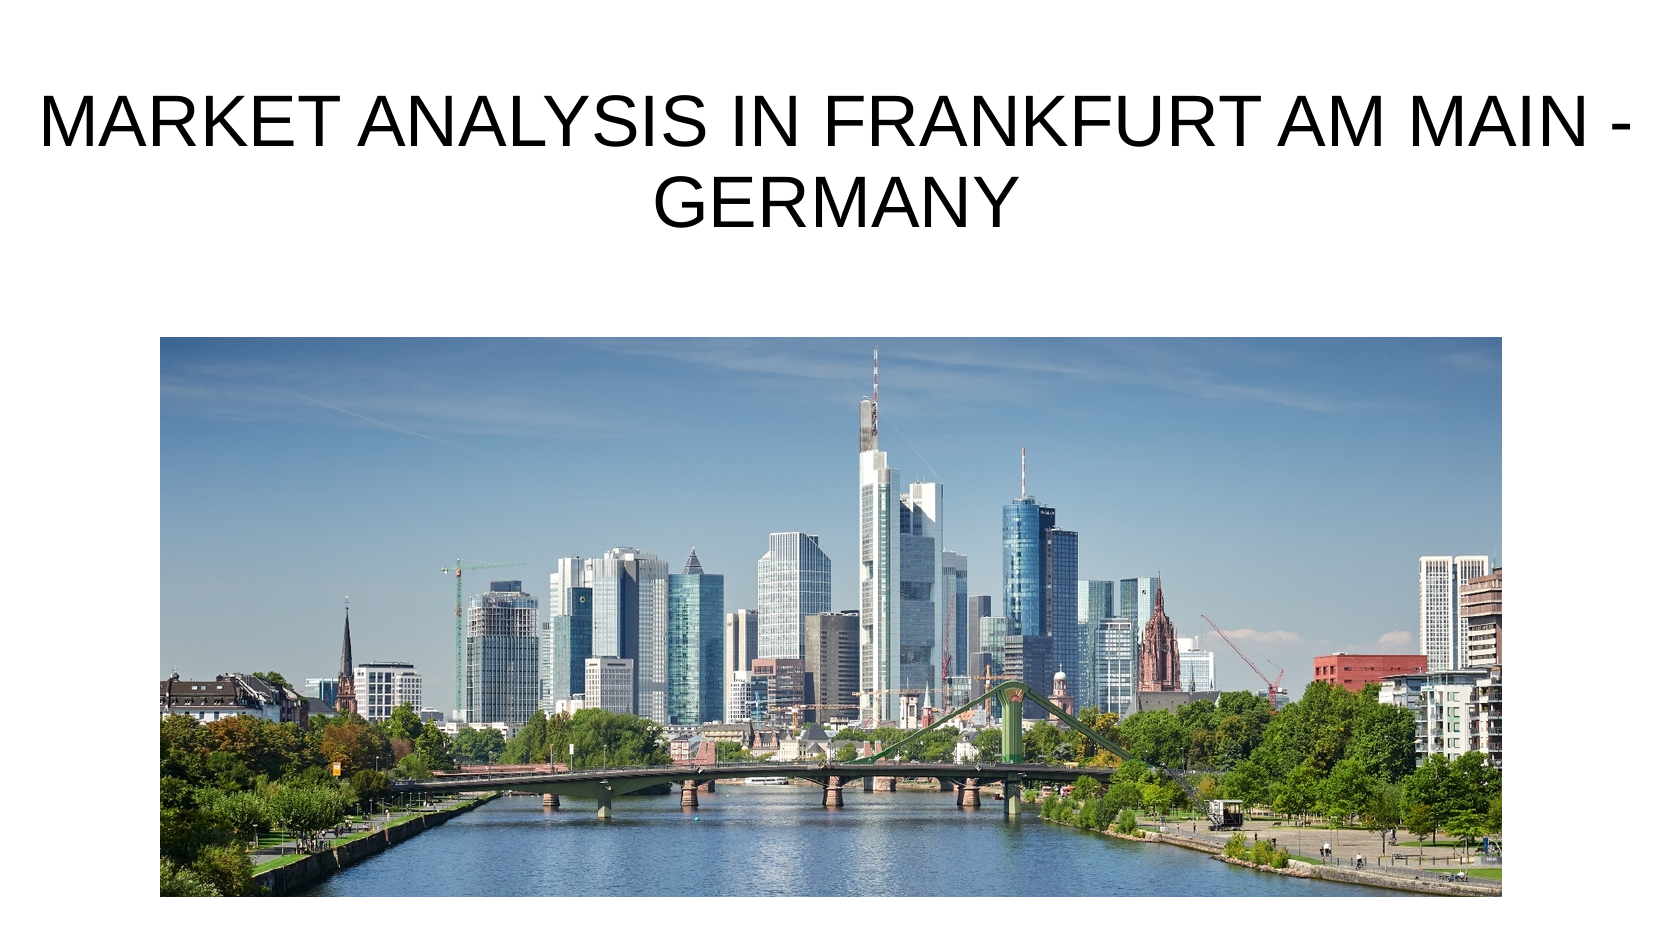

# MARKET ANALYSIS IN FRANKFURT AM MAIN - GERMANY